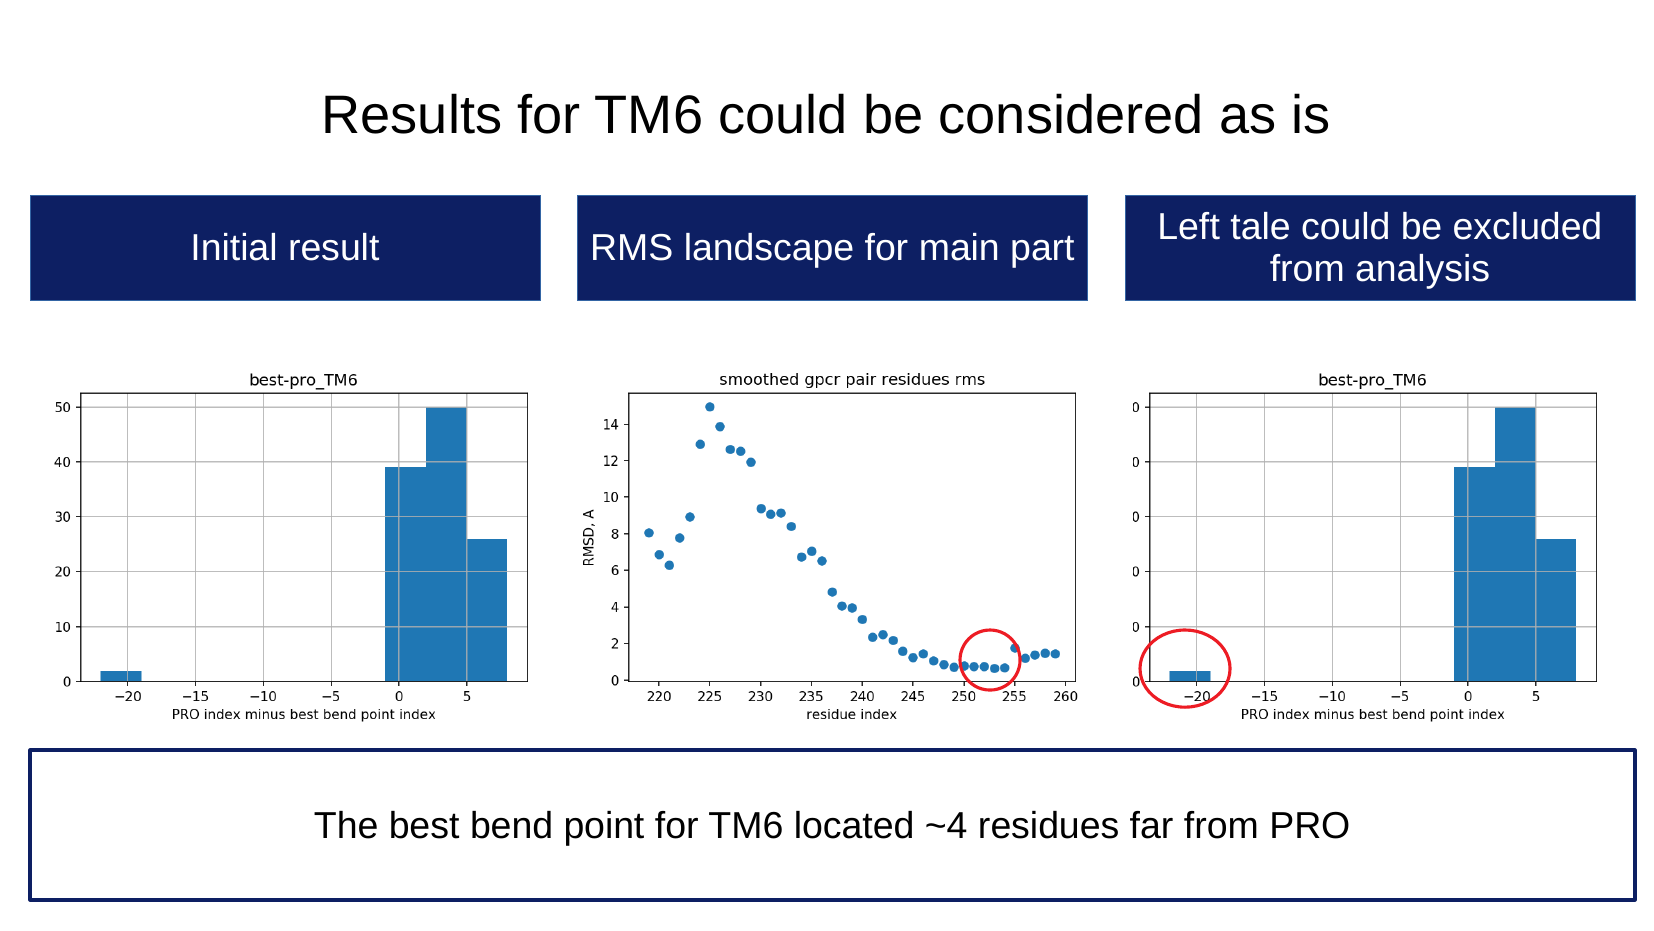

# Results for TM6 could be considered as is
Initial result
RMS landscape for main part
Left tale could be excluded
from analysis
The best bend point for TM6 located ~4 residues far from PRO